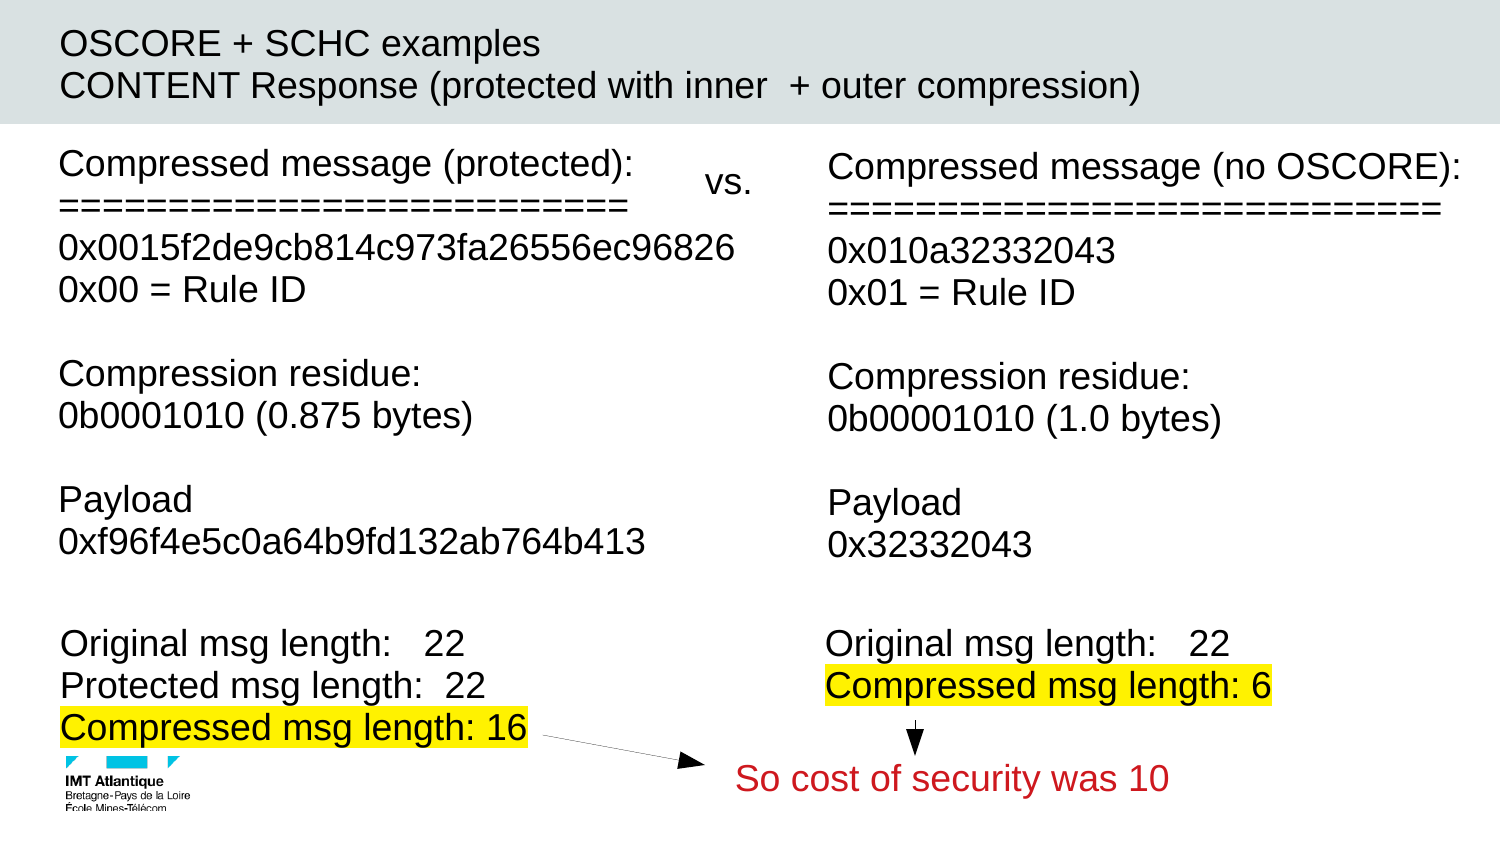

OSCORE + SCHC examples
CONTENT Response (protected with inner + outer compression)
Compressed message (protected):
==========================
0x0015f2de9cb814c973fa26556ec96826
0x00 = Rule ID
Compression residue:
0b0001010 (0.875 bytes)
Payload
0xf96f4e5c0a64b9fd132ab764b413
Compressed message (no OSCORE):
============================
0x010a32332043
0x01 = Rule ID
Compression residue:
0b00001010 (1.0 bytes)
Payload
0x32332043
vs.
Original msg length: 22
Protected msg length: 22
Compressed msg length: 16
Original msg length: 22
Compressed msg length: 6
So cost of security was 10